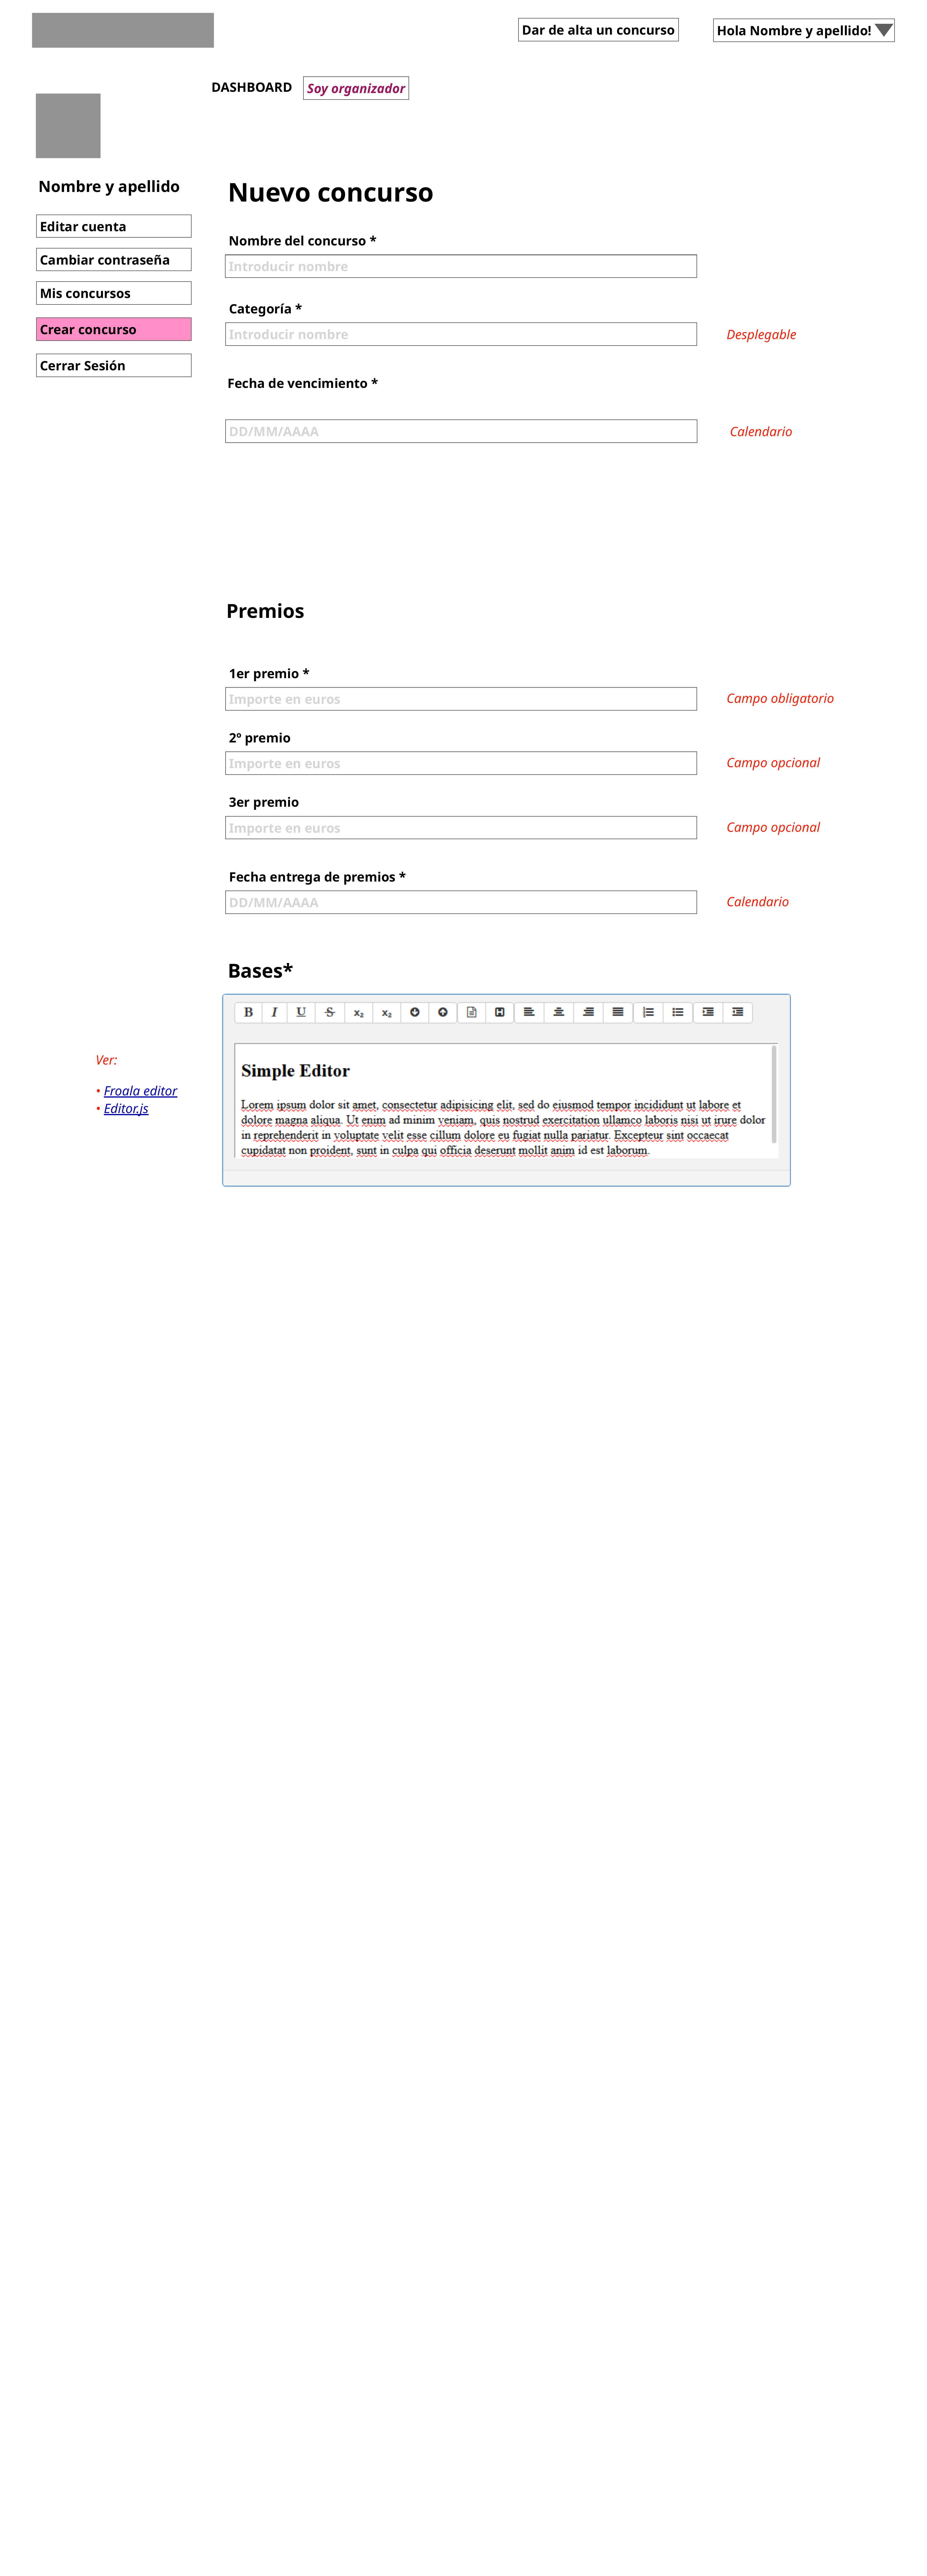

Dar de alta un concurso
Hola Nombre y apellido!
DASHBOARD
Soy organizador
Nuevo concurso
Nombre y apellido
Editar cuenta
Nombre del concurso *
Cambiar contraseña
Introducir nombre
Mis concursos
Categoría *
Crear concurso
Desplegable
Introducir nombre
Cerrar Sesión
Fecha de vencimiento *
Calendario
DD/MM/AAAA
Premios
1er premio *
Campo obligatorio
Importe en euros
2º premio
Campo opcional
Importe en euros
3er premio
Campo opcional
Importe en euros
Fecha entrega de premios *
Calendario
DD/MM/AAAA
Bases*
Ver:
• Froala editor
• Editor.js